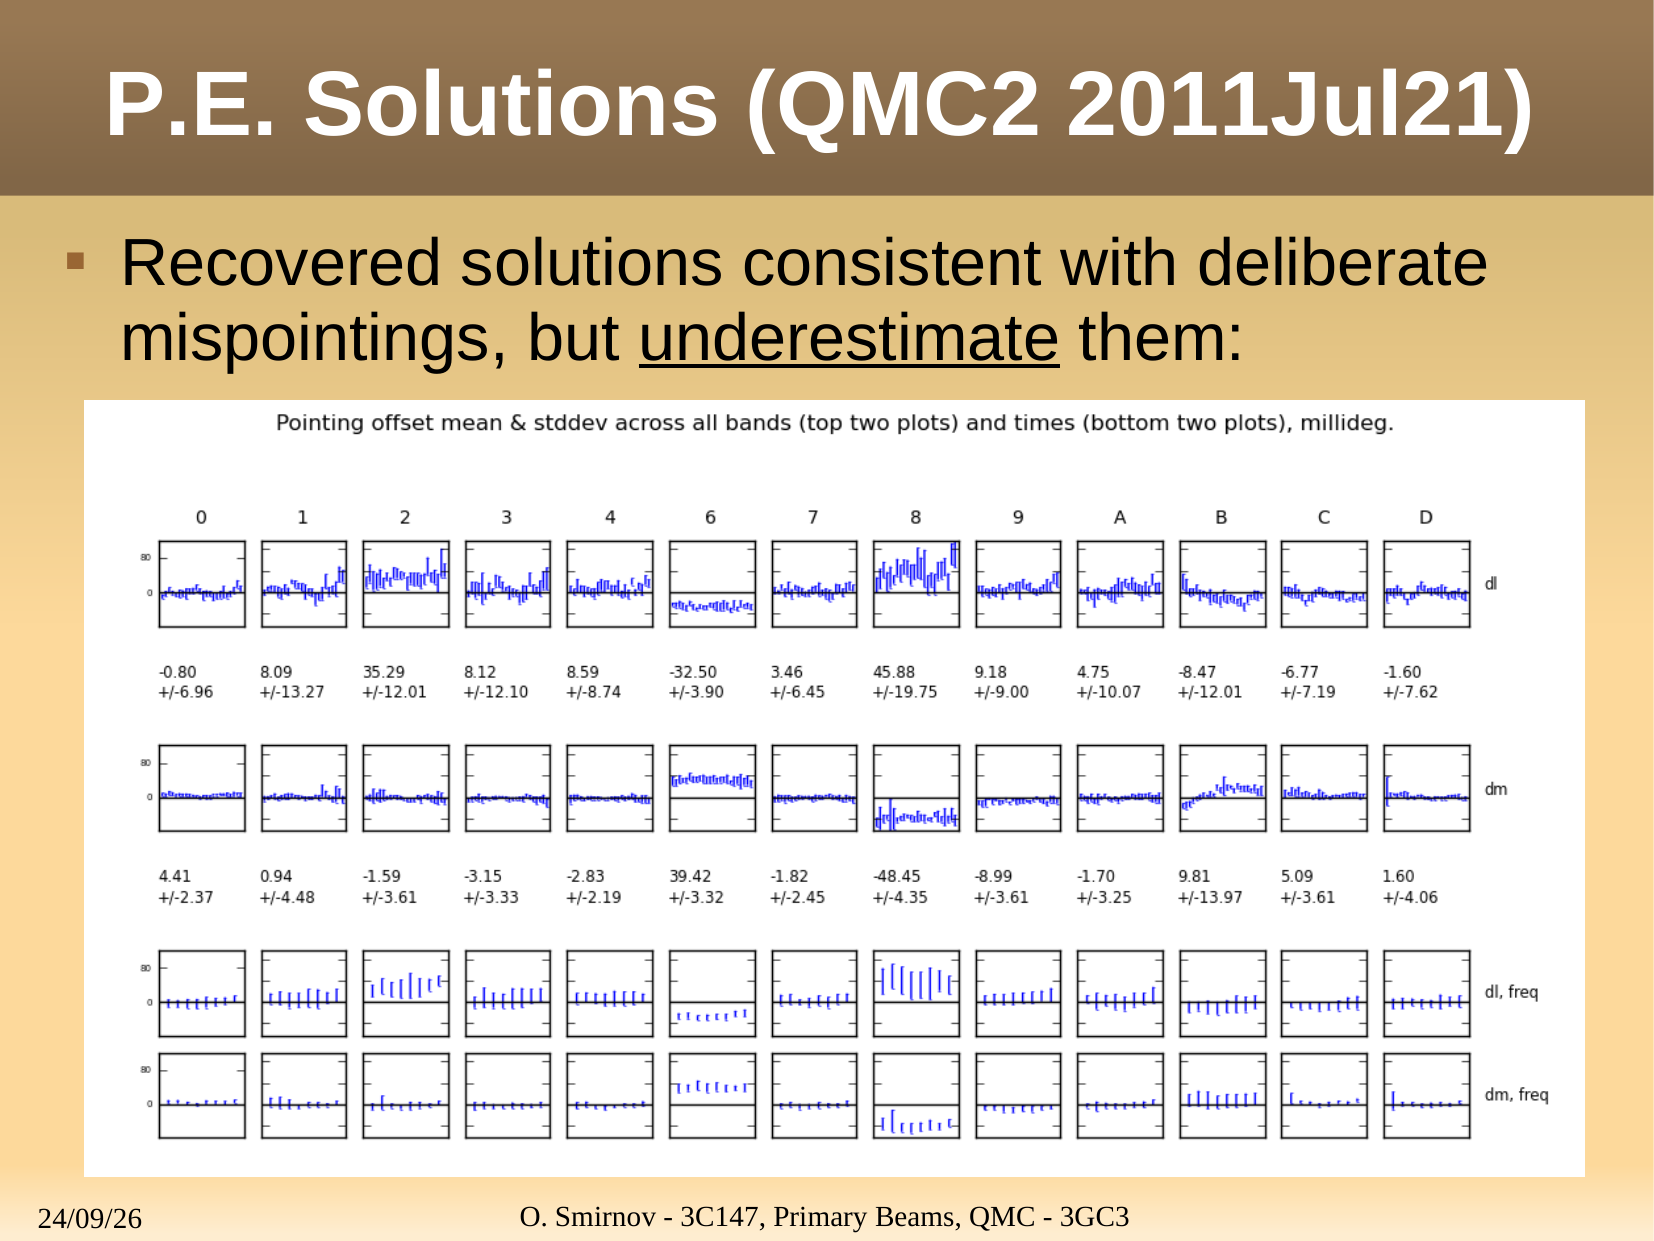

# P.E. Solutions (QMC2 2011Jul21)
Recovered solutions consistent with deliberate mispointings, but underestimate them:
O. Smirnov - 3C147, Primary Beams, QMC - 3GC3